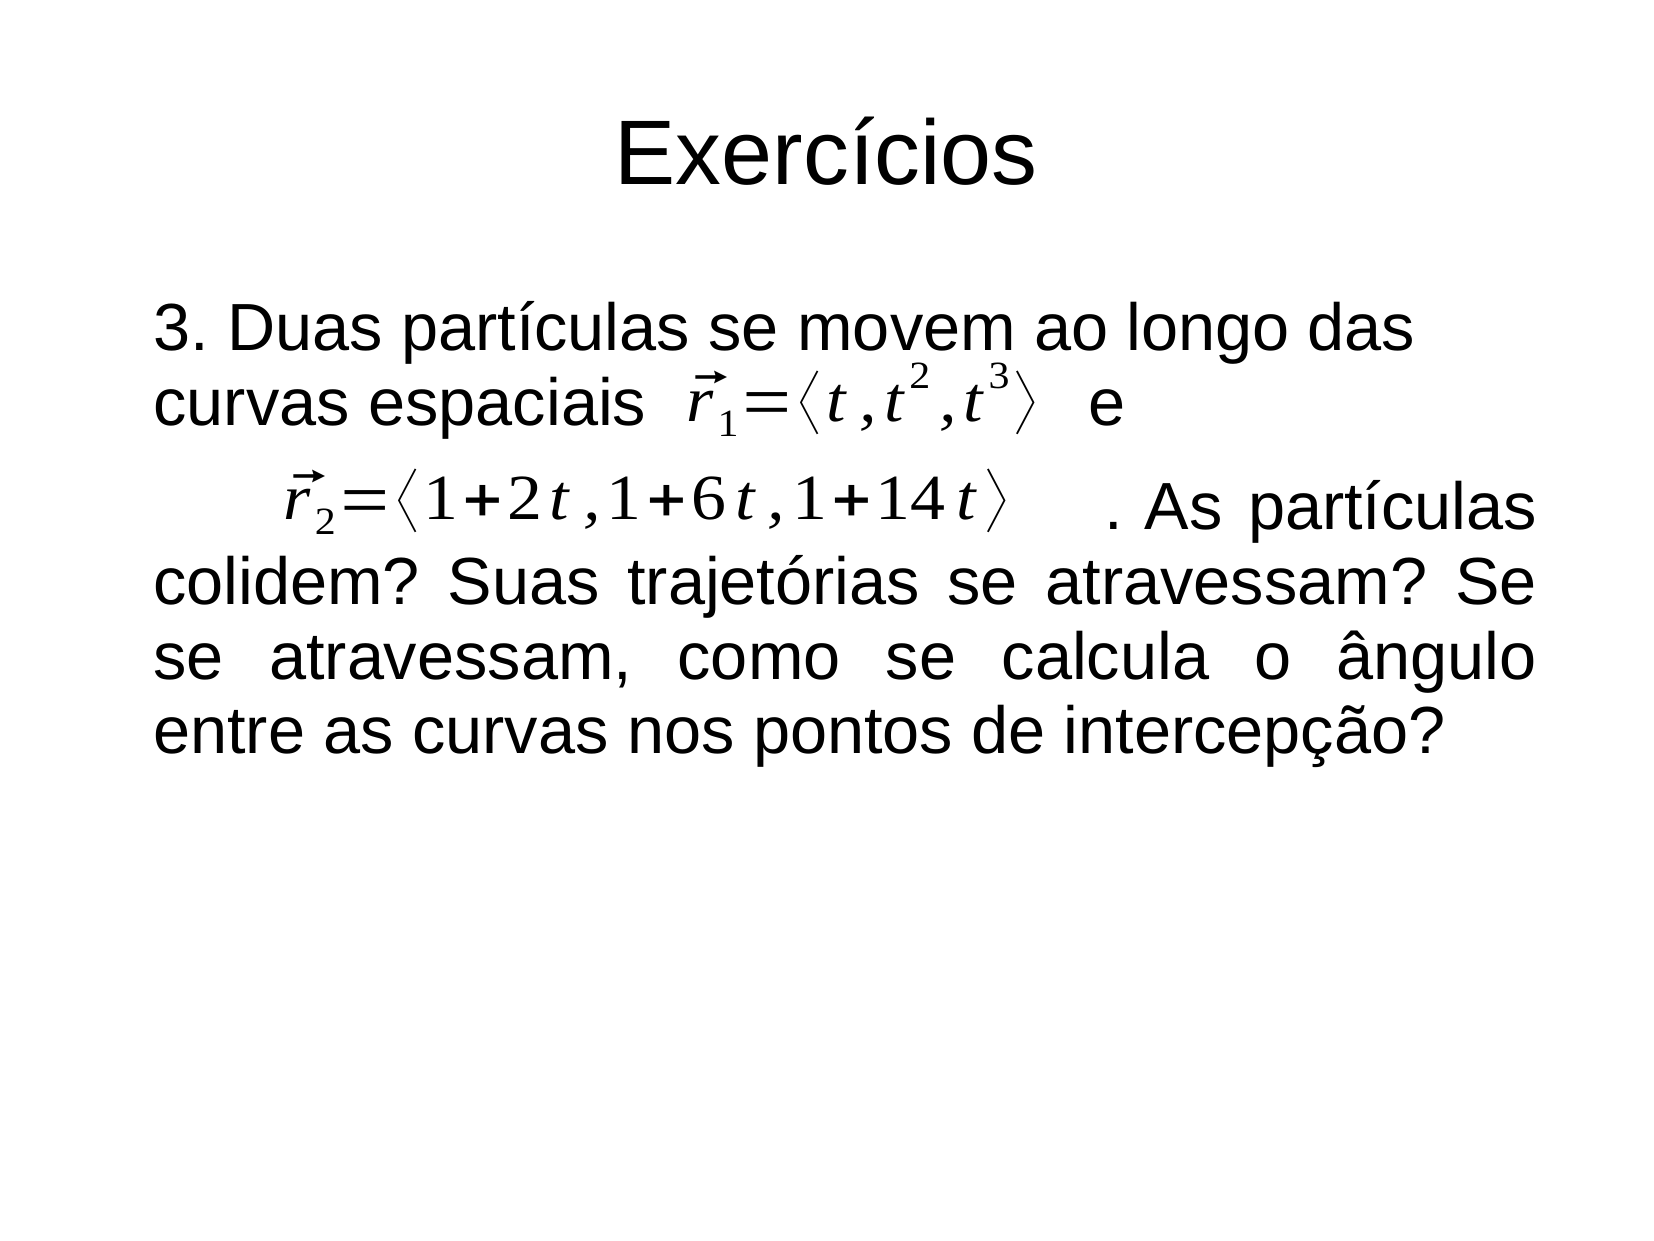

# Exercícios
3. Duas partículas se movem ao longo das curvas espaciais e
 . As partículas colidem? Suas trajetórias se atravessam? Se se atravessam, como se calcula o ângulo entre as curvas nos pontos de intercepção?